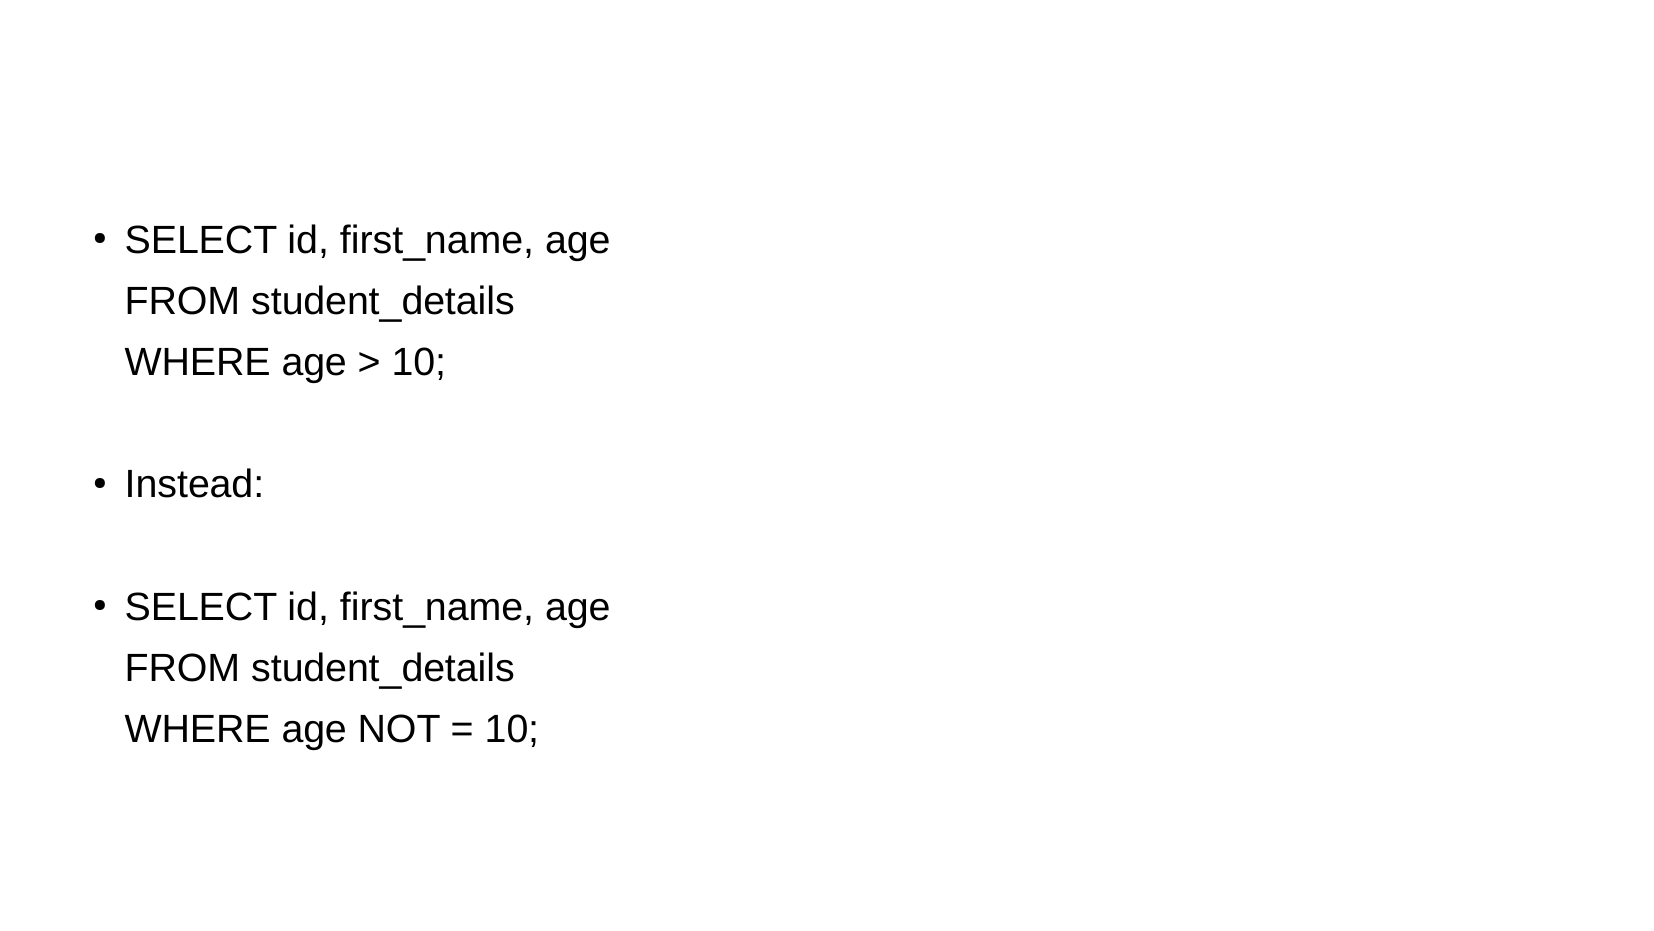

# SELECT id, first_name, age
FROM student_details
WHERE age > 10;
Instead:
SELECT id, first_name, age
FROM student_details
WHERE age NOT = 10;